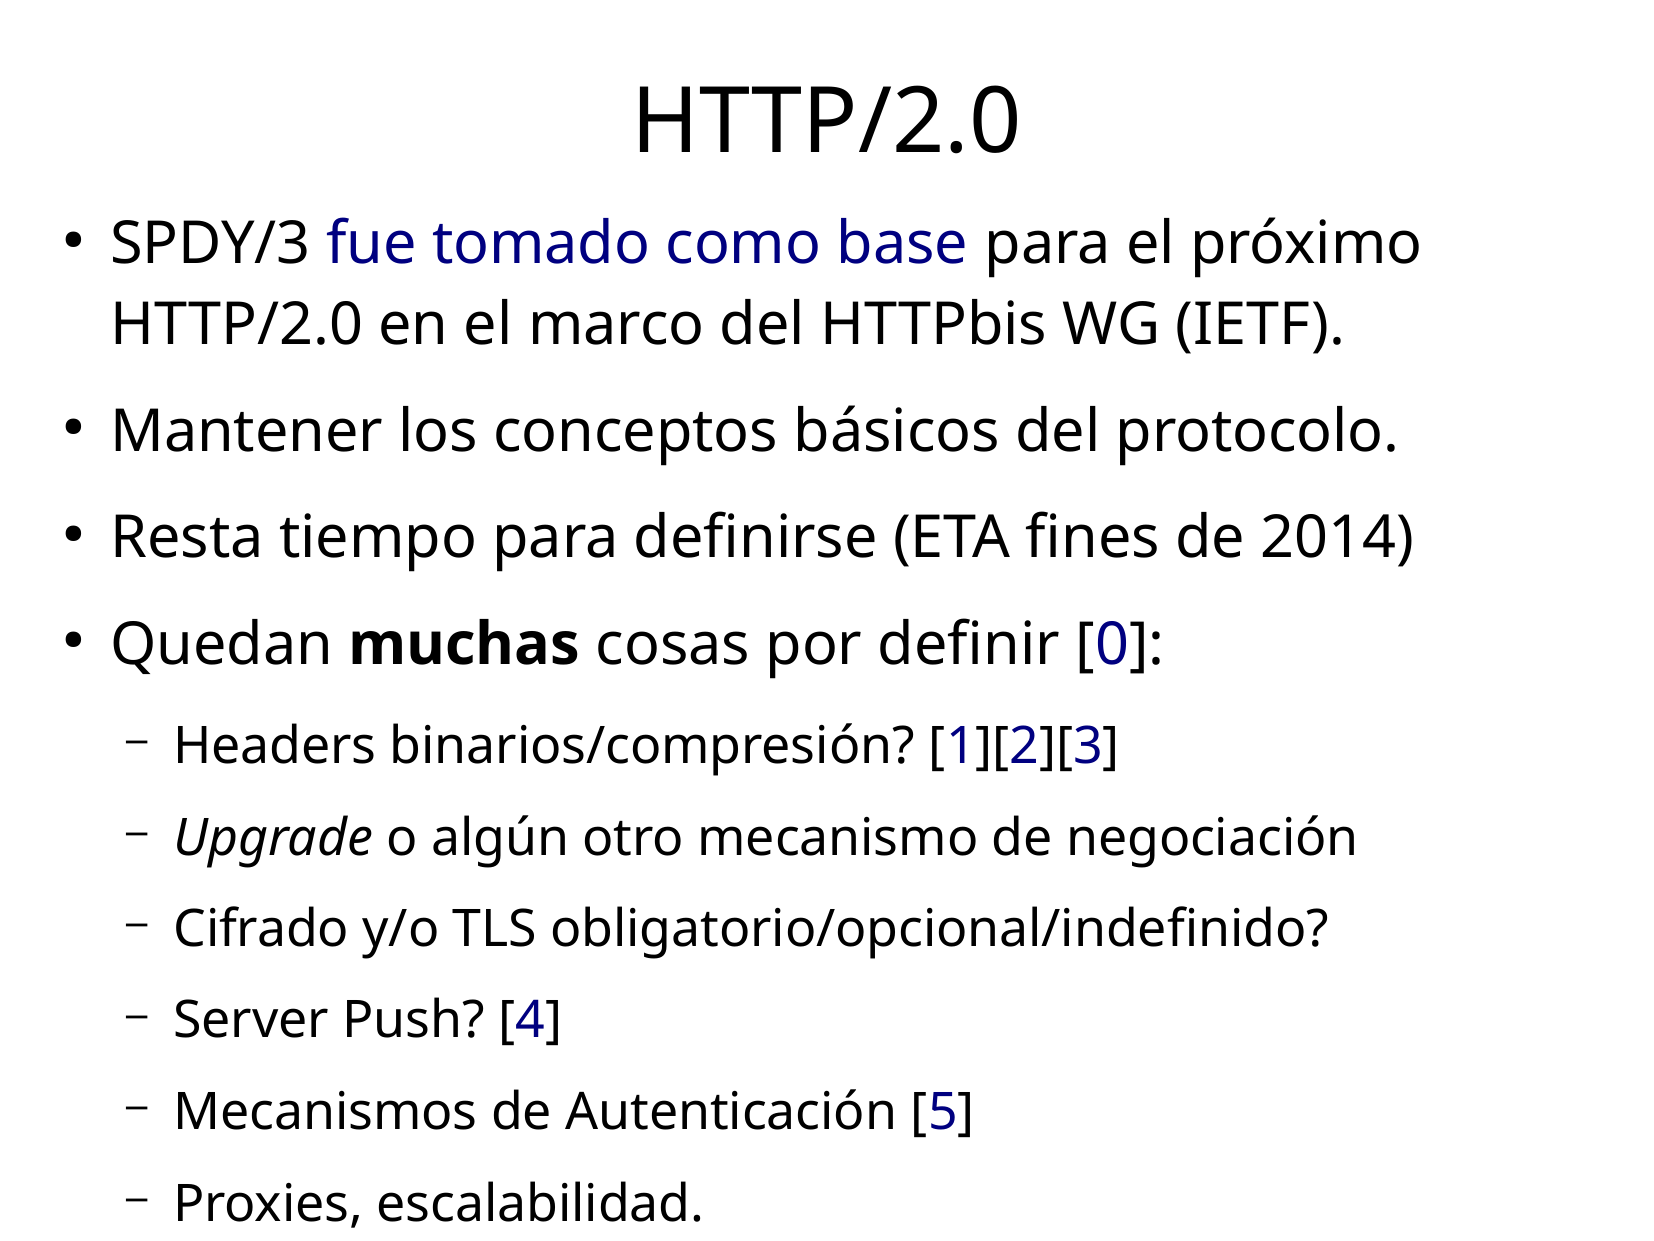

# HTTP/2.0
SPDY/3 fue tomado como base para el próximo HTTP/2.0 en el marco del HTTPbis WG (IETF).
Mantener los conceptos básicos del protocolo.
Resta tiempo para definirse (ETA fines de 2014)
Quedan muchas cosas por definir [0]:
Headers binarios/compresión? [1][2][3]
Upgrade o algún otro mecanismo de negociación
Cifrado y/o TLS obligatorio/opcional/indefinido?
Server Push? [4]
Mecanismos de Autenticación [5]
Proxies, escalabilidad.